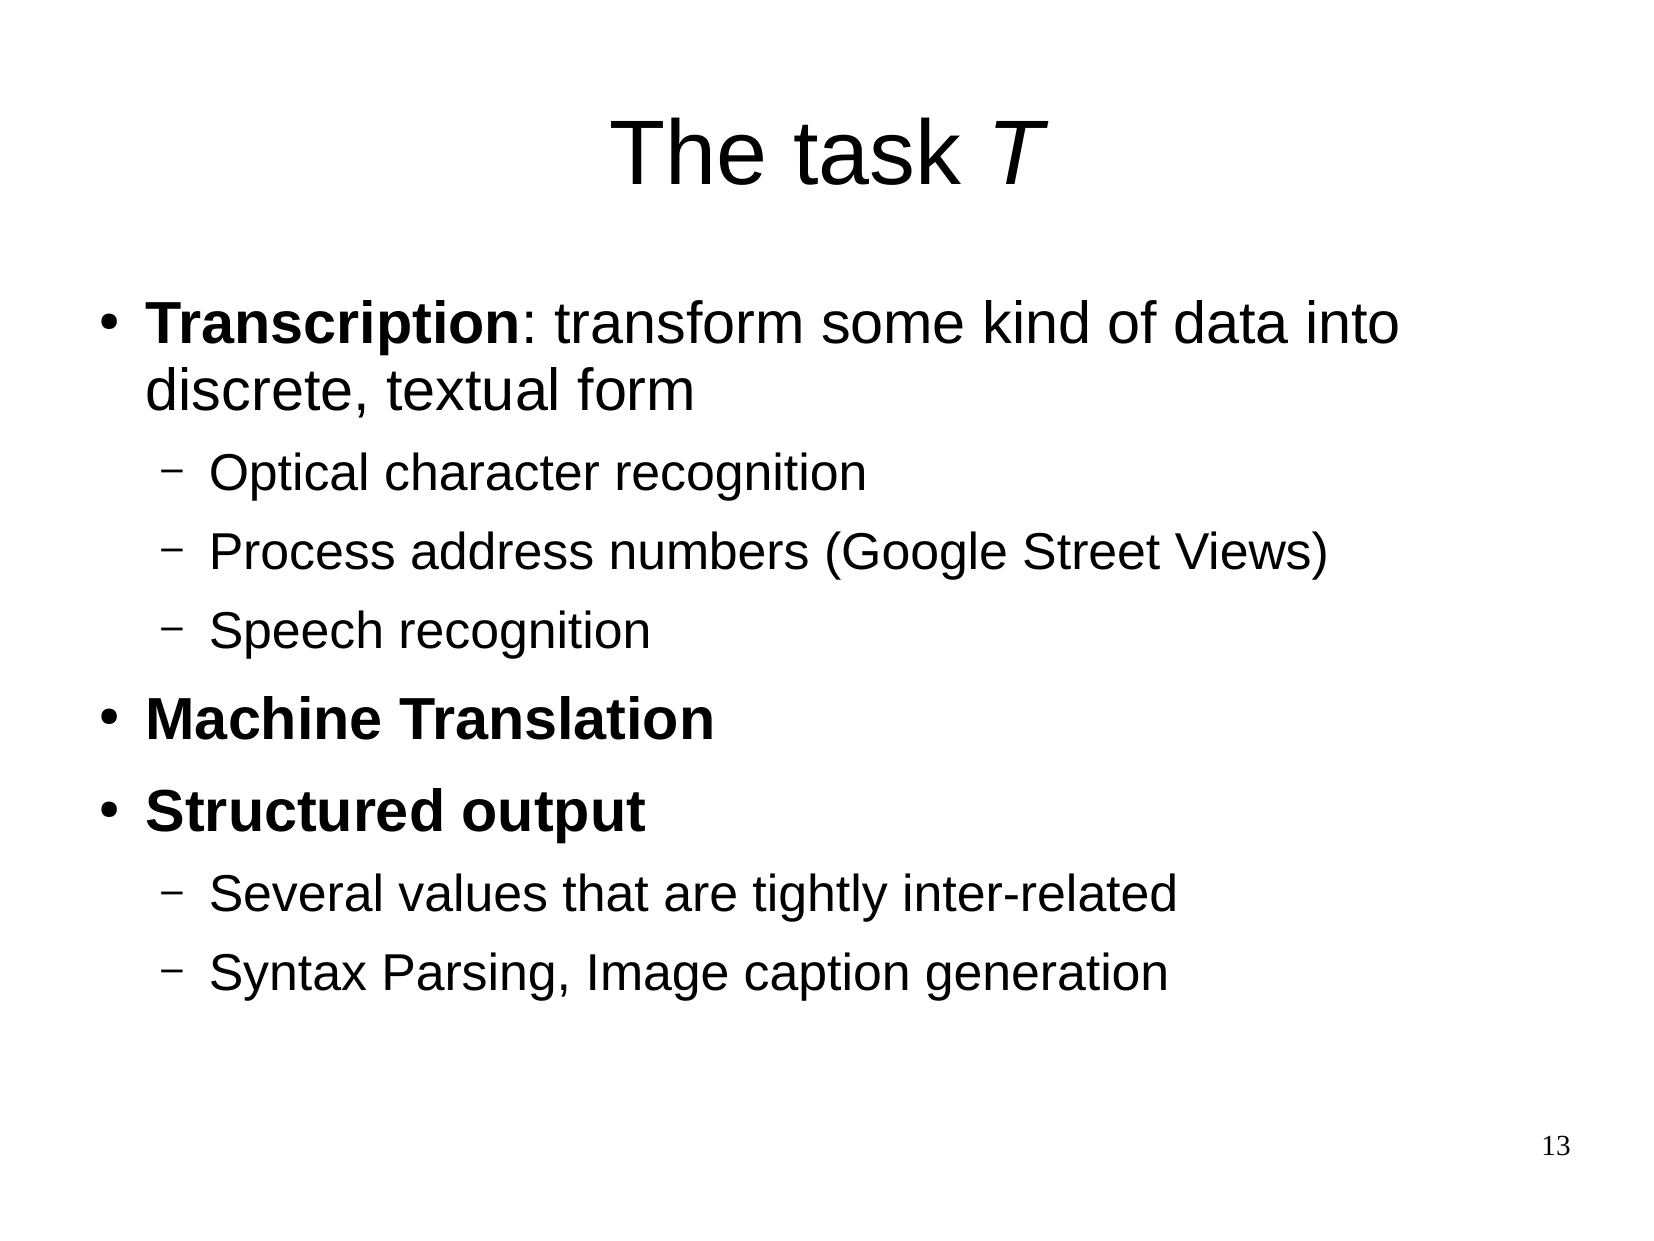

# The task T
Transcription: transform some kind of data into discrete, textual form
Optical character recognition
Process address numbers (Google Street Views)
Speech recognition
Machine Translation
Structured output
Several values that are tightly inter-related
Syntax Parsing, Image caption generation
13